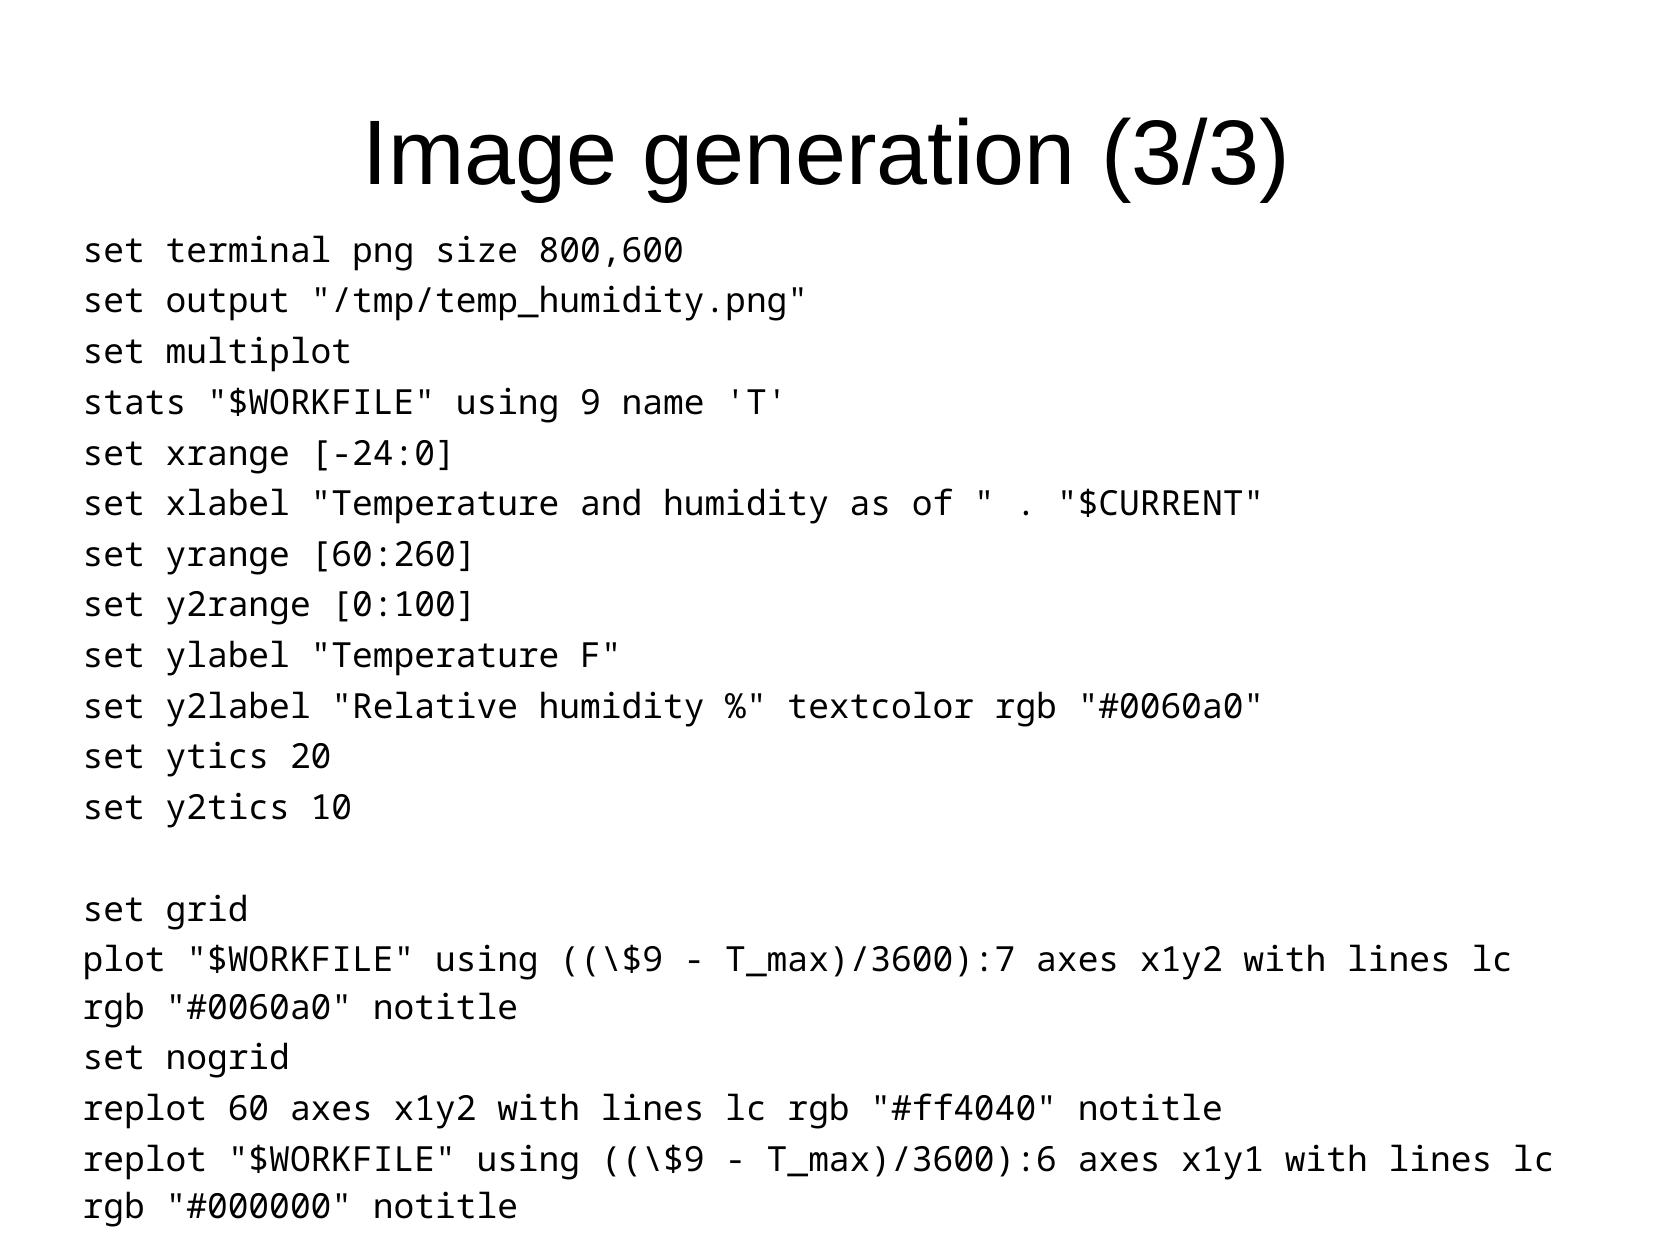

# Image generation (3/3)
set terminal png size 800,600
set output "/tmp/temp_humidity.png"
set multiplot
stats "$WORKFILE" using 9 name 'T'
set xrange [-24:0]
set xlabel "Temperature and humidity as of " . "$CURRENT"
set yrange [60:260]
set y2range [0:100]
set ylabel "Temperature F"
set y2label "Relative humidity %" textcolor rgb "#0060a0"
set ytics 20
set y2tics 10
set grid
plot "$WORKFILE" using ((\$9 - T_max)/3600):7 axes x1y2 with lines lc rgb "#0060a0" notitle
set nogrid
replot 60 axes x1y2 with lines lc rgb "#ff4040" notitle
replot "$WORKFILE" using ((\$9 - T_max)/3600):6 axes x1y1 with lines lc rgb "#000000" notitle